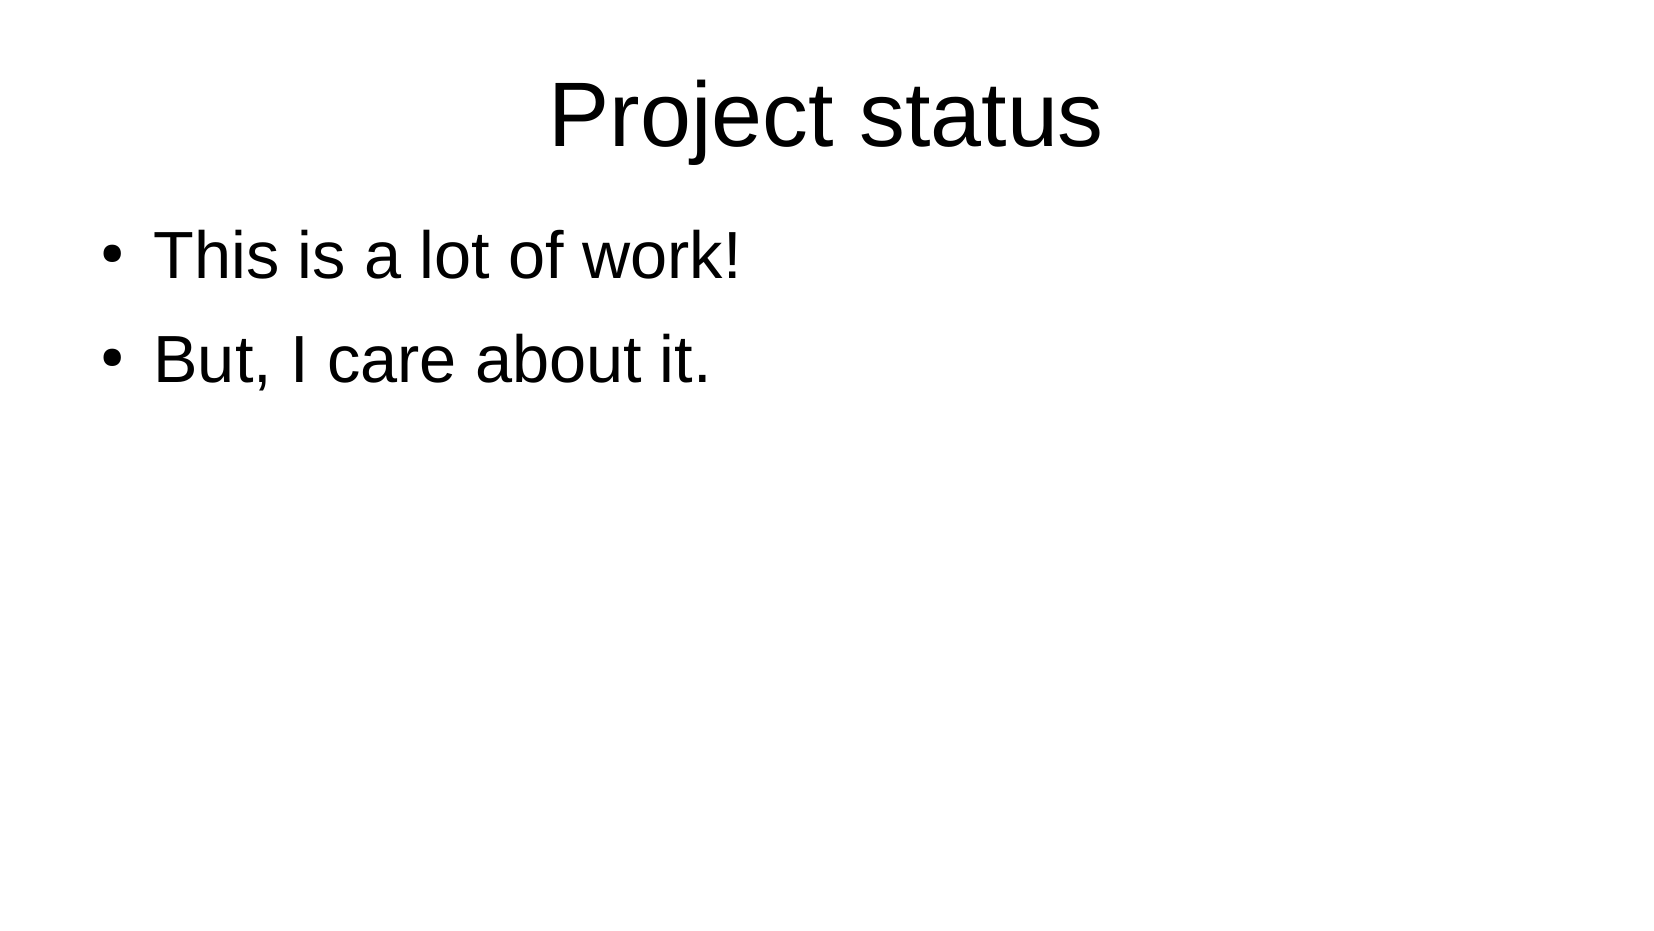

# Project status
This is a lot of work!
But, I care about it.